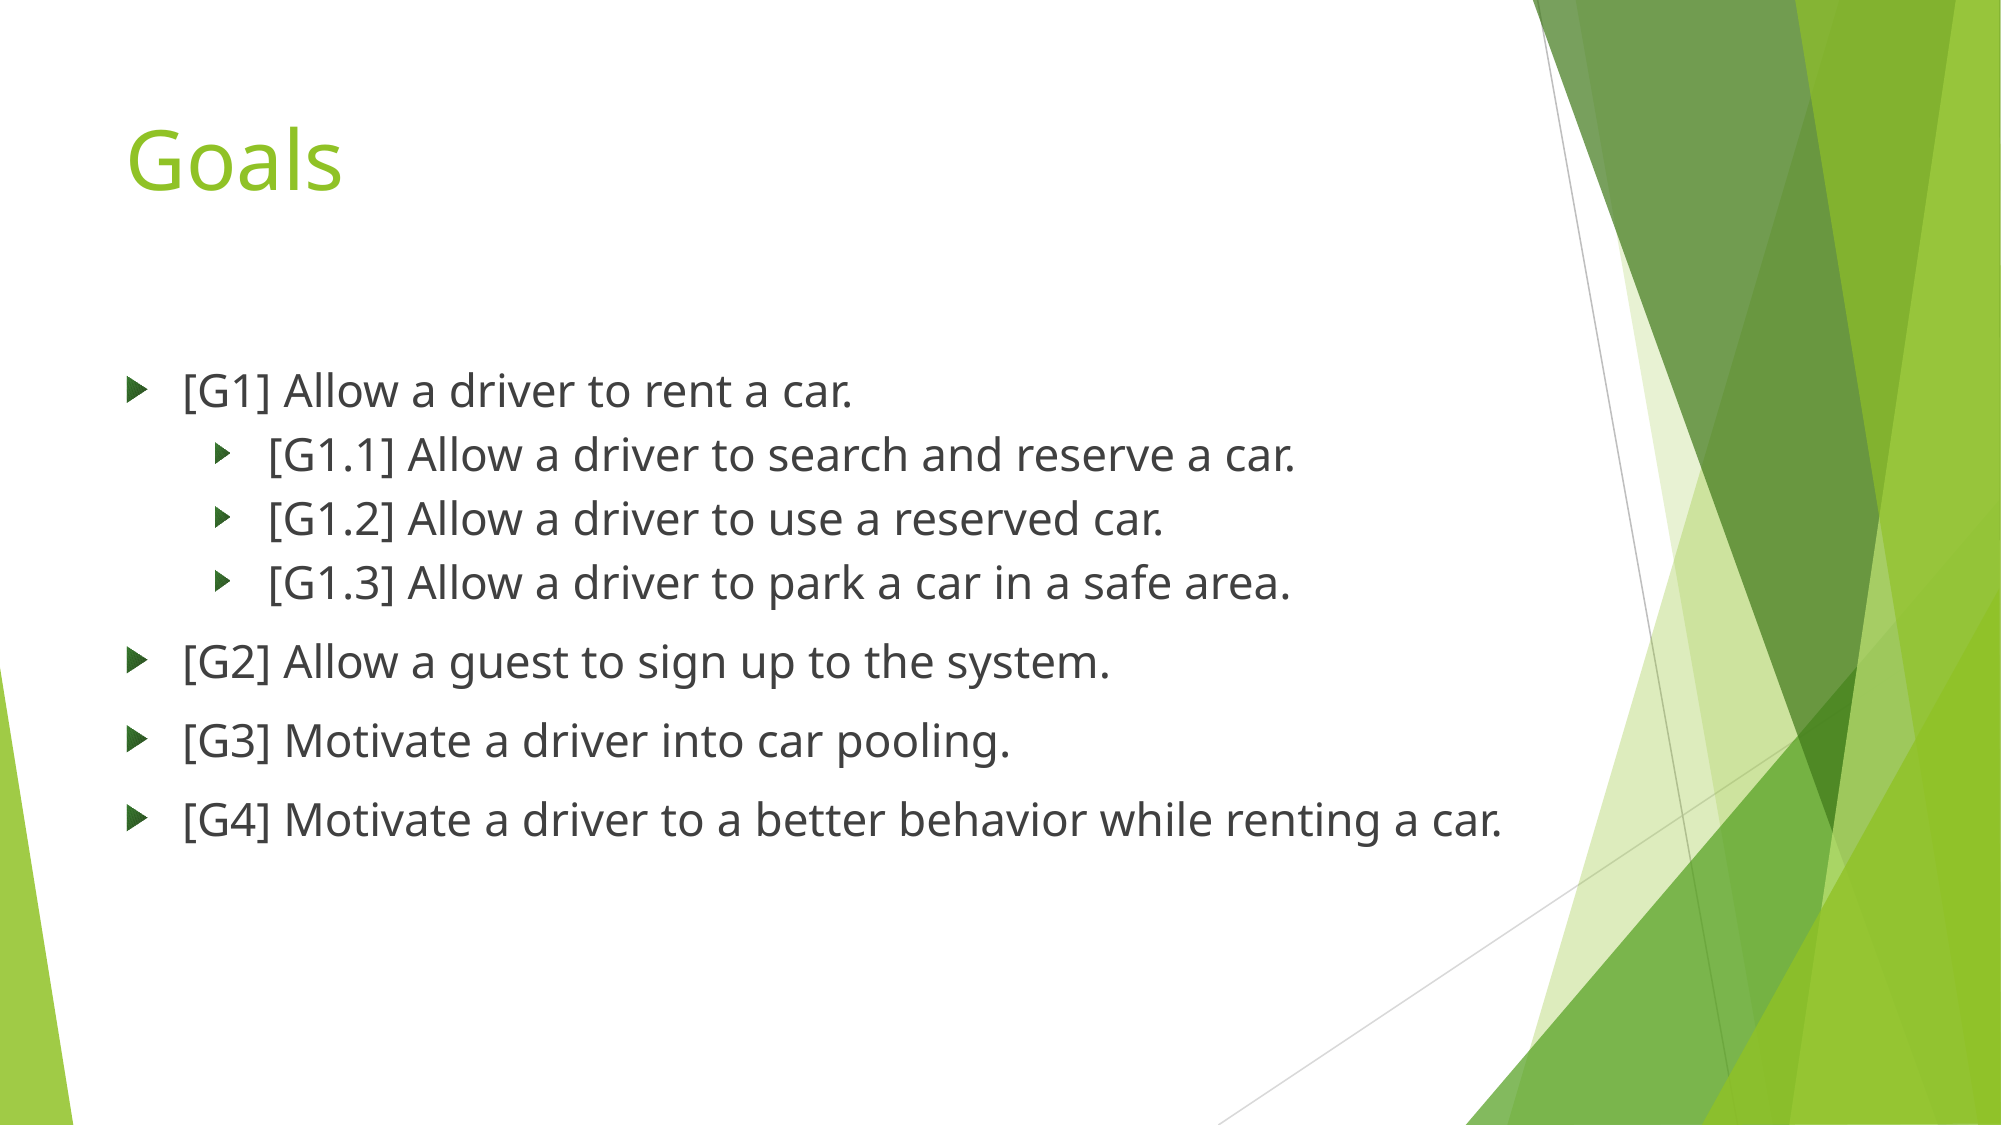

# Goals
[G1] Allow a driver to rent a car.
[G1.1] Allow a driver to search and reserve a car.
[G1.2] Allow a driver to use a reserved car.
[G1.3] Allow a driver to park a car in a safe area.
[G2] Allow a guest to sign up to the system.
[G3] Motivate a driver into car pooling.
[G4] Motivate a driver to a better behavior while renting a car.